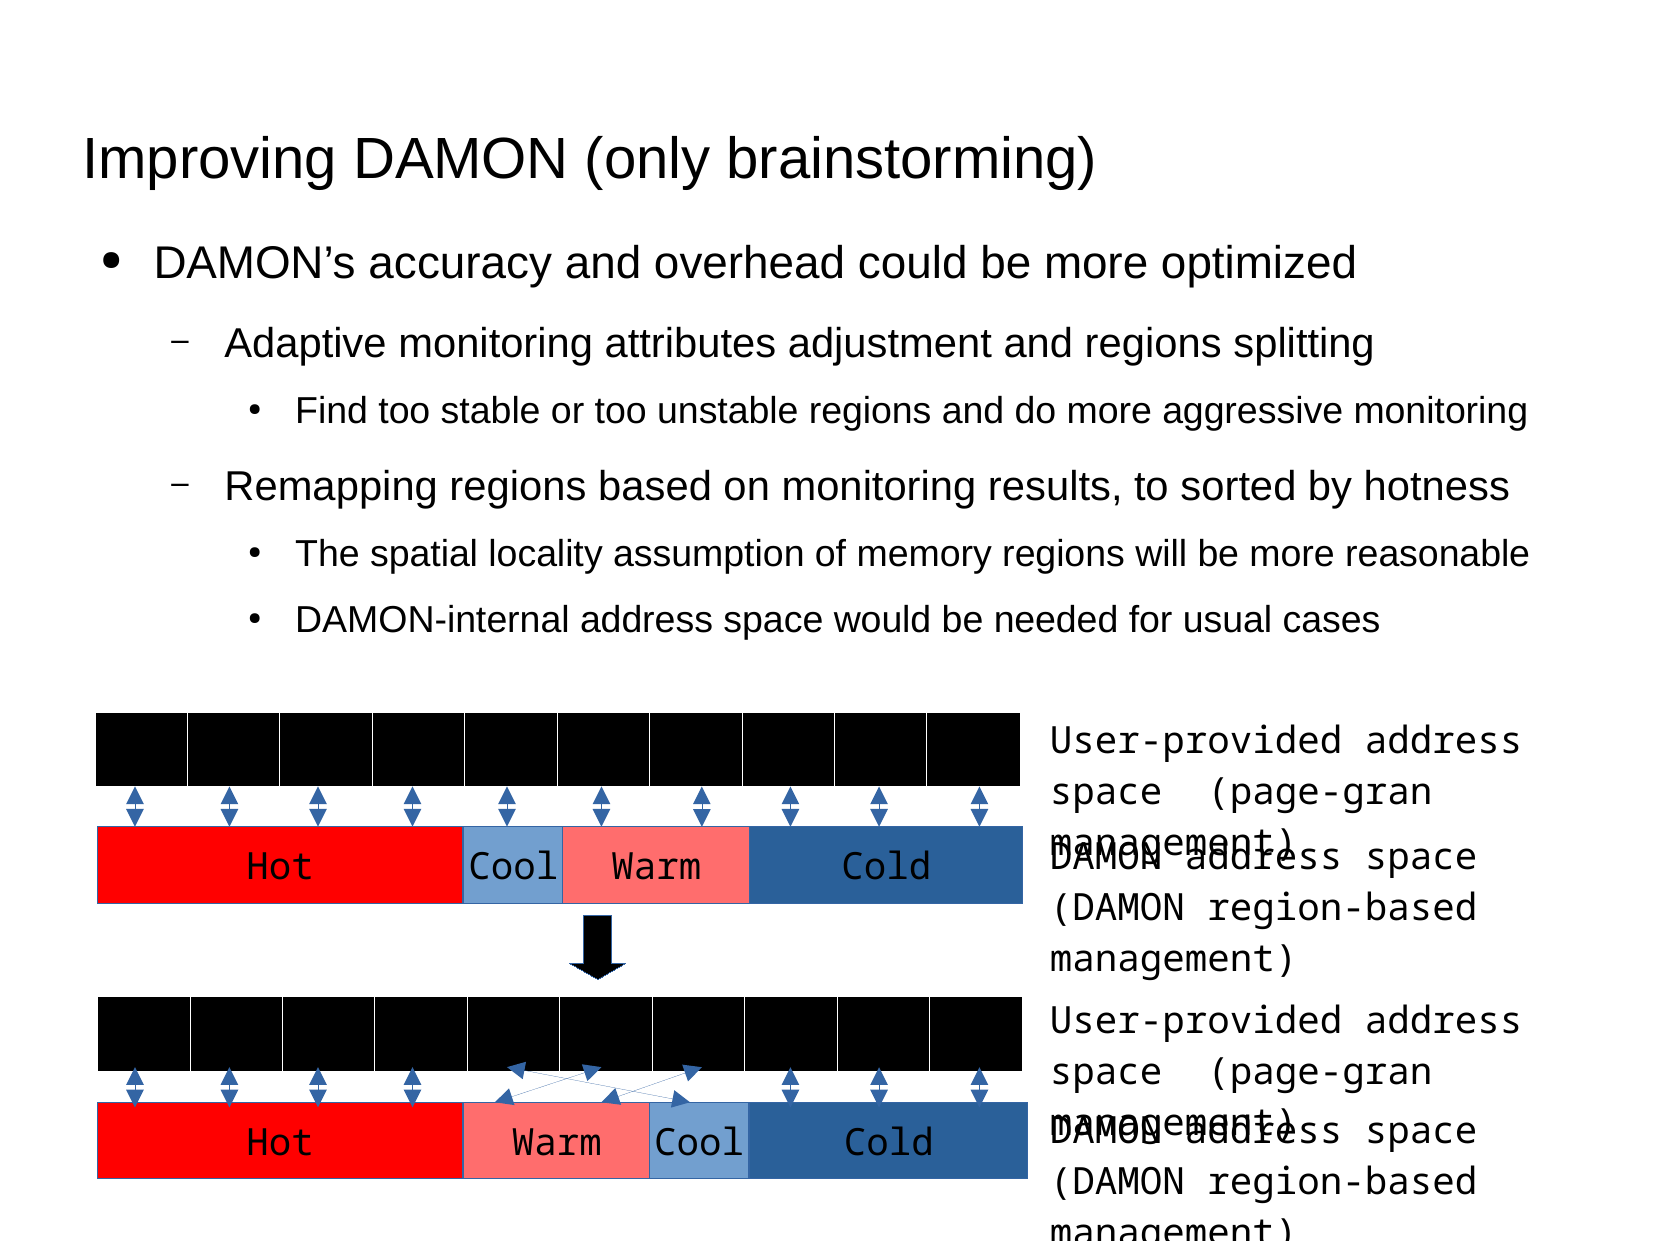

# Improving DAMON (only brainstorming)
DAMON’s accuracy and overhead could be more optimized
Adaptive monitoring attributes adjustment and regions splitting
Find too stable or too unstable regions and do more aggressive monitoring
Remapping regions based on monitoring results, to sorted by hotness
The spatial locality assumption of memory regions will be more reasonable
DAMON-internal address space would be needed for usual cases
User-provided address space (page-gran management)
| | | | | | | | | | |
| --- | --- | --- | --- | --- | --- | --- | --- | --- | --- |
DAMON address space
(DAMON region-based management)
Hot
Cool
Warm
Cold
User-provided address space (page-gran management)
| | | | | | | | | | |
| --- | --- | --- | --- | --- | --- | --- | --- | --- | --- |
DAMON address space
(DAMON region-based management)
Hot
Warm
Cool
Cold